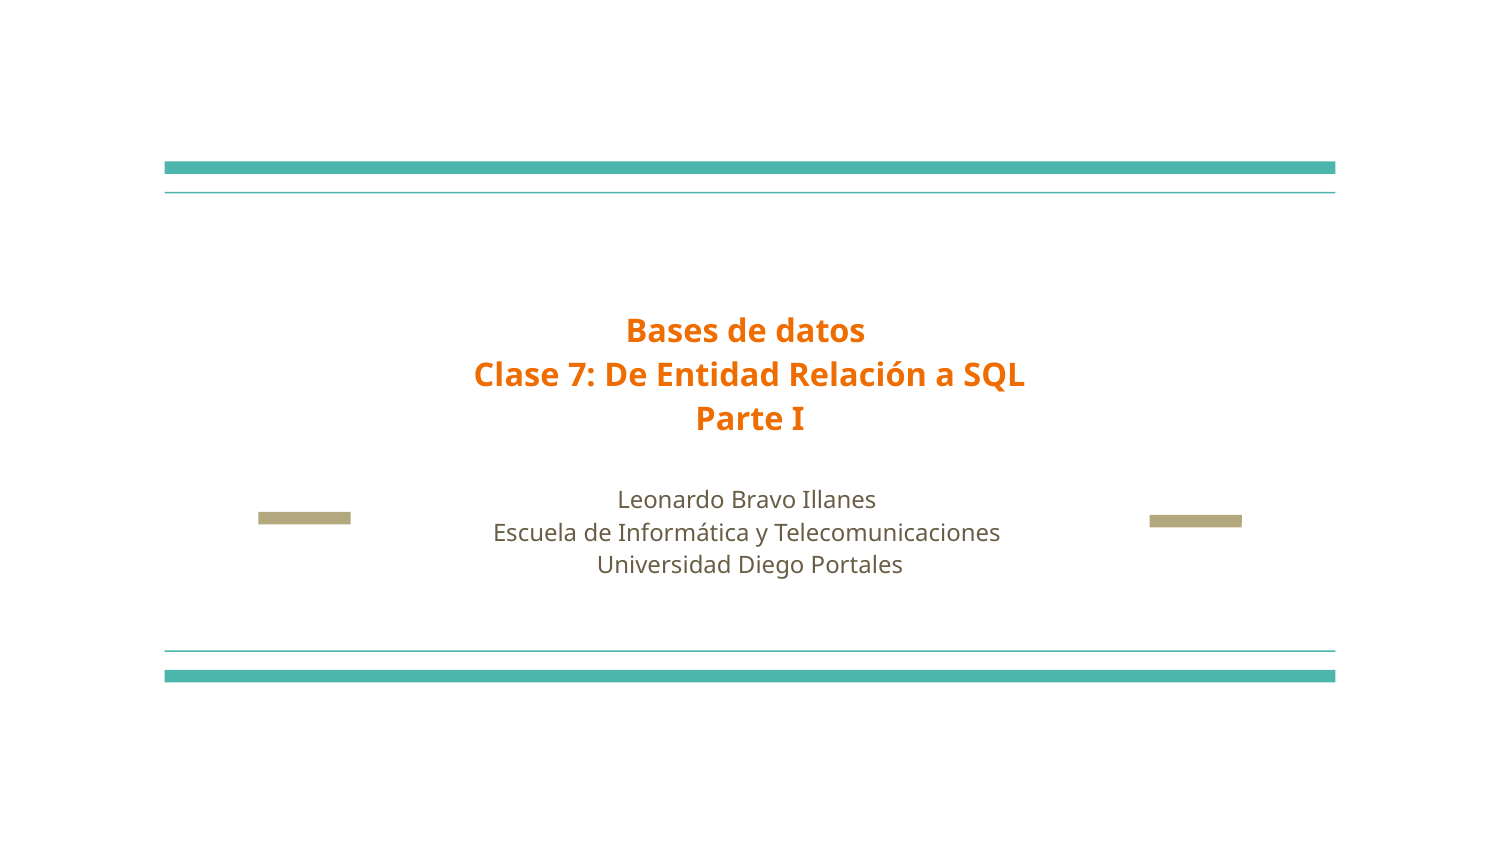

# Bases de datos Clase 7: De Entidad Relación a SQL Parte I
Leonardo Bravo Illanes
Escuela de Informática y Telecomunicaciones
Universidad Diego Portales